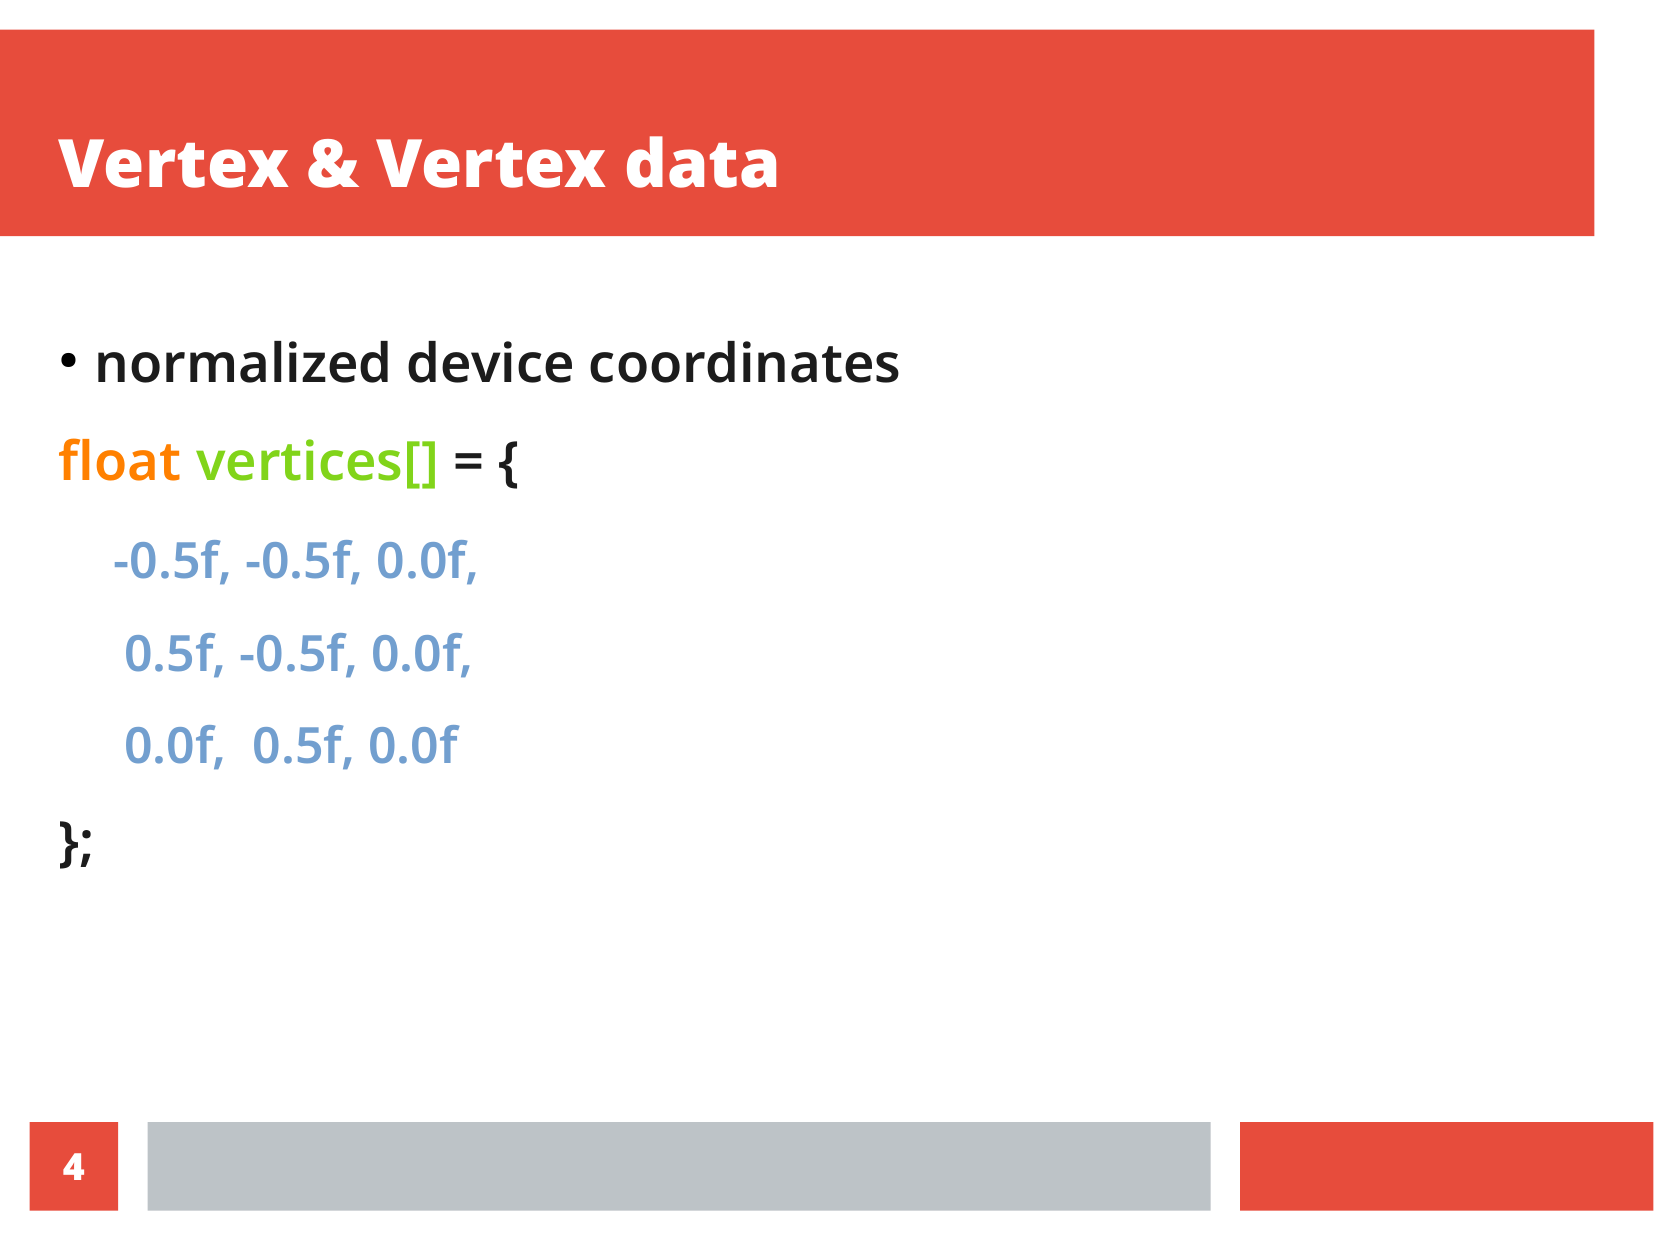

# Vertex & Vertex data
normalized device coordinates
float vertices[] = {
 -0.5f, -0.5f, 0.0f,
 0.5f, -0.5f, 0.0f,
 0.0f, 0.5f, 0.0f
};
4